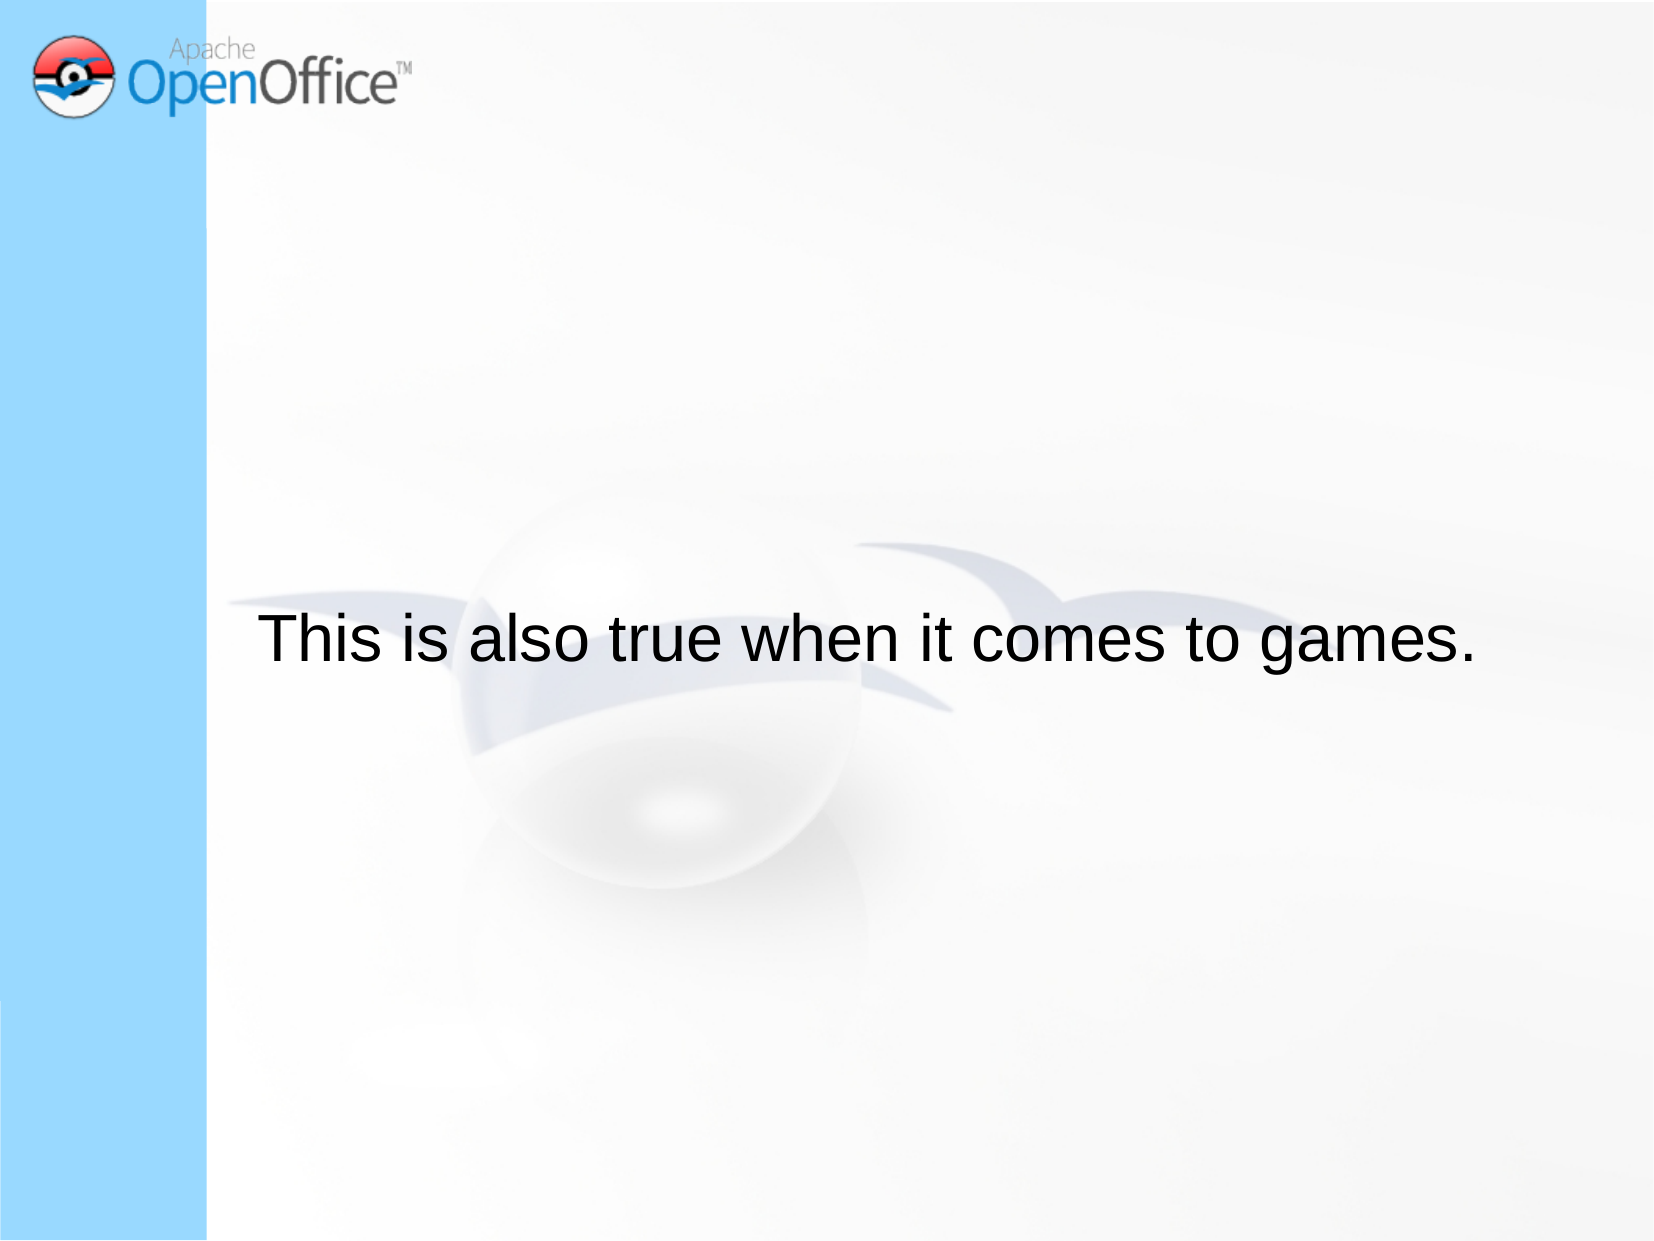

# This is also true when it comes to games.